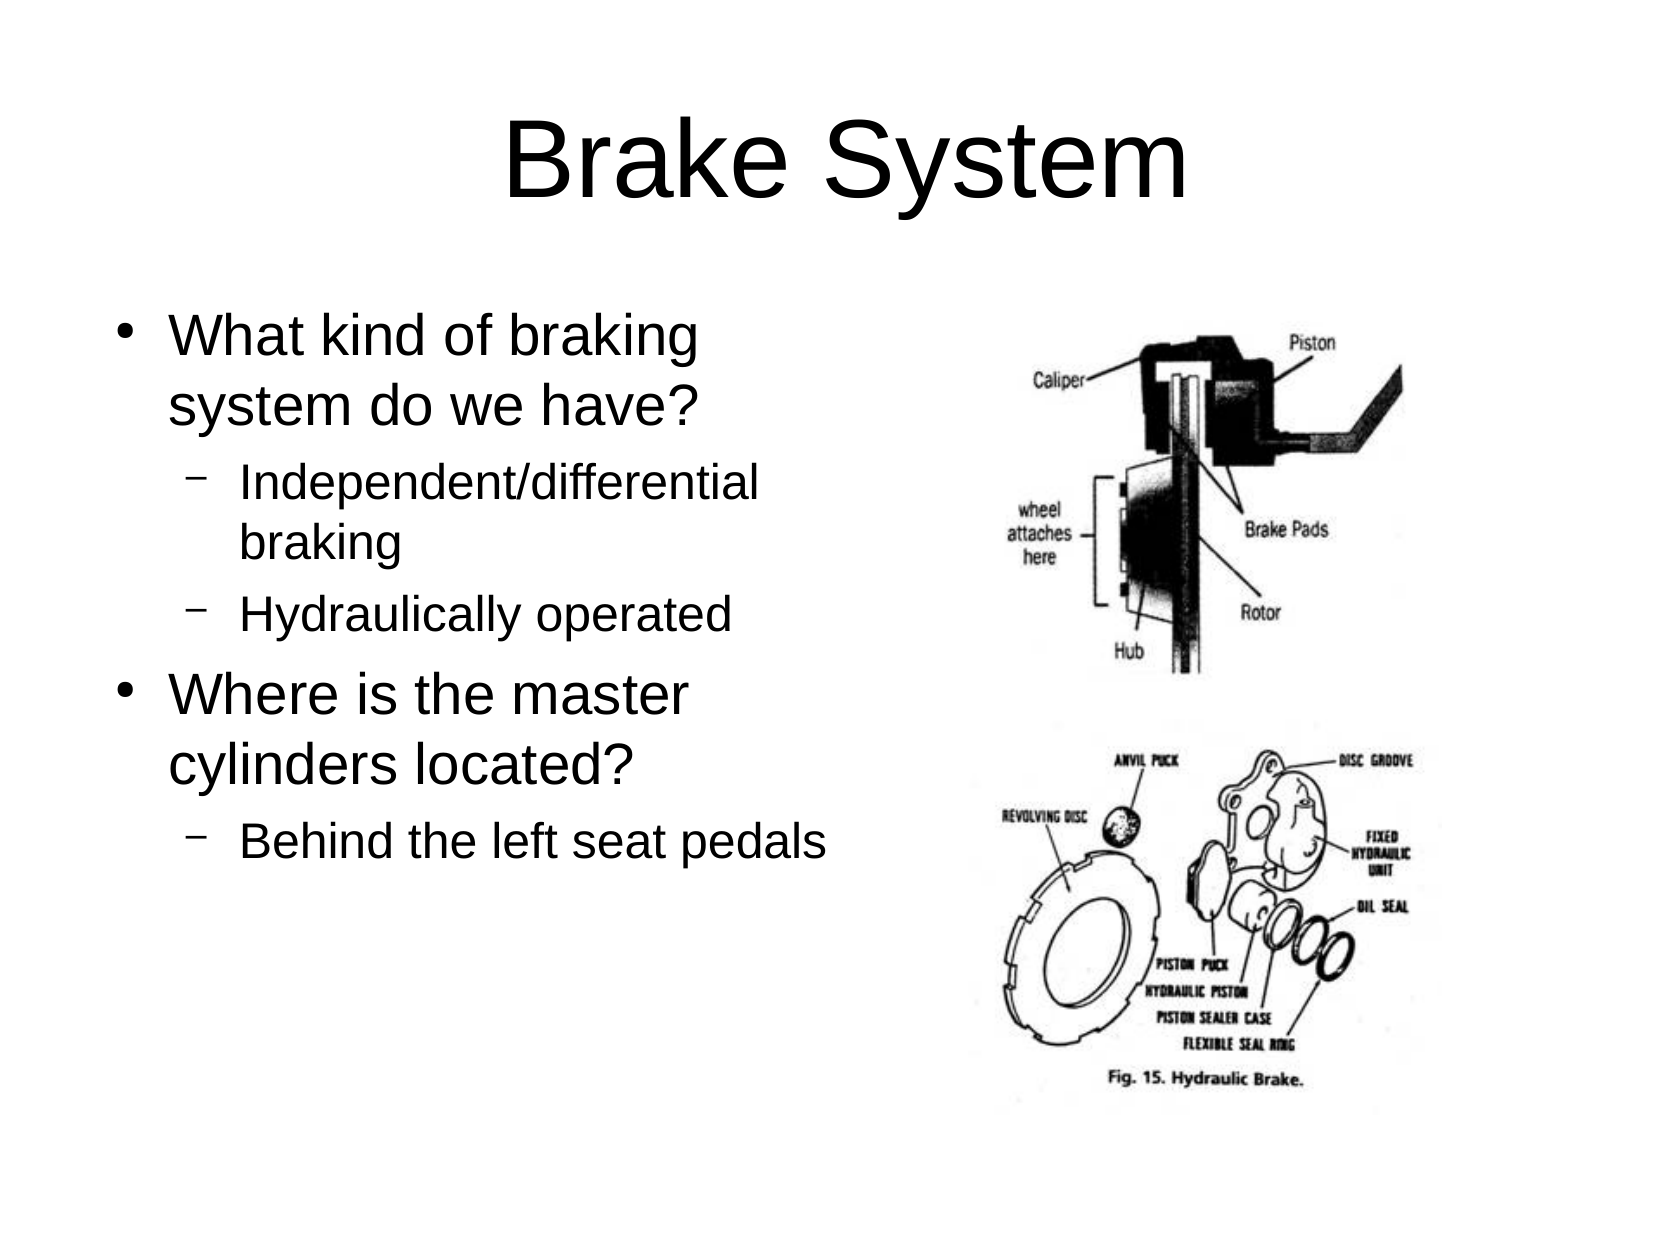

# Brake System
What kind of braking system do we have?
Independent/differential braking
Hydraulically operated
Where is the master cylinders located?
Behind the left seat pedals